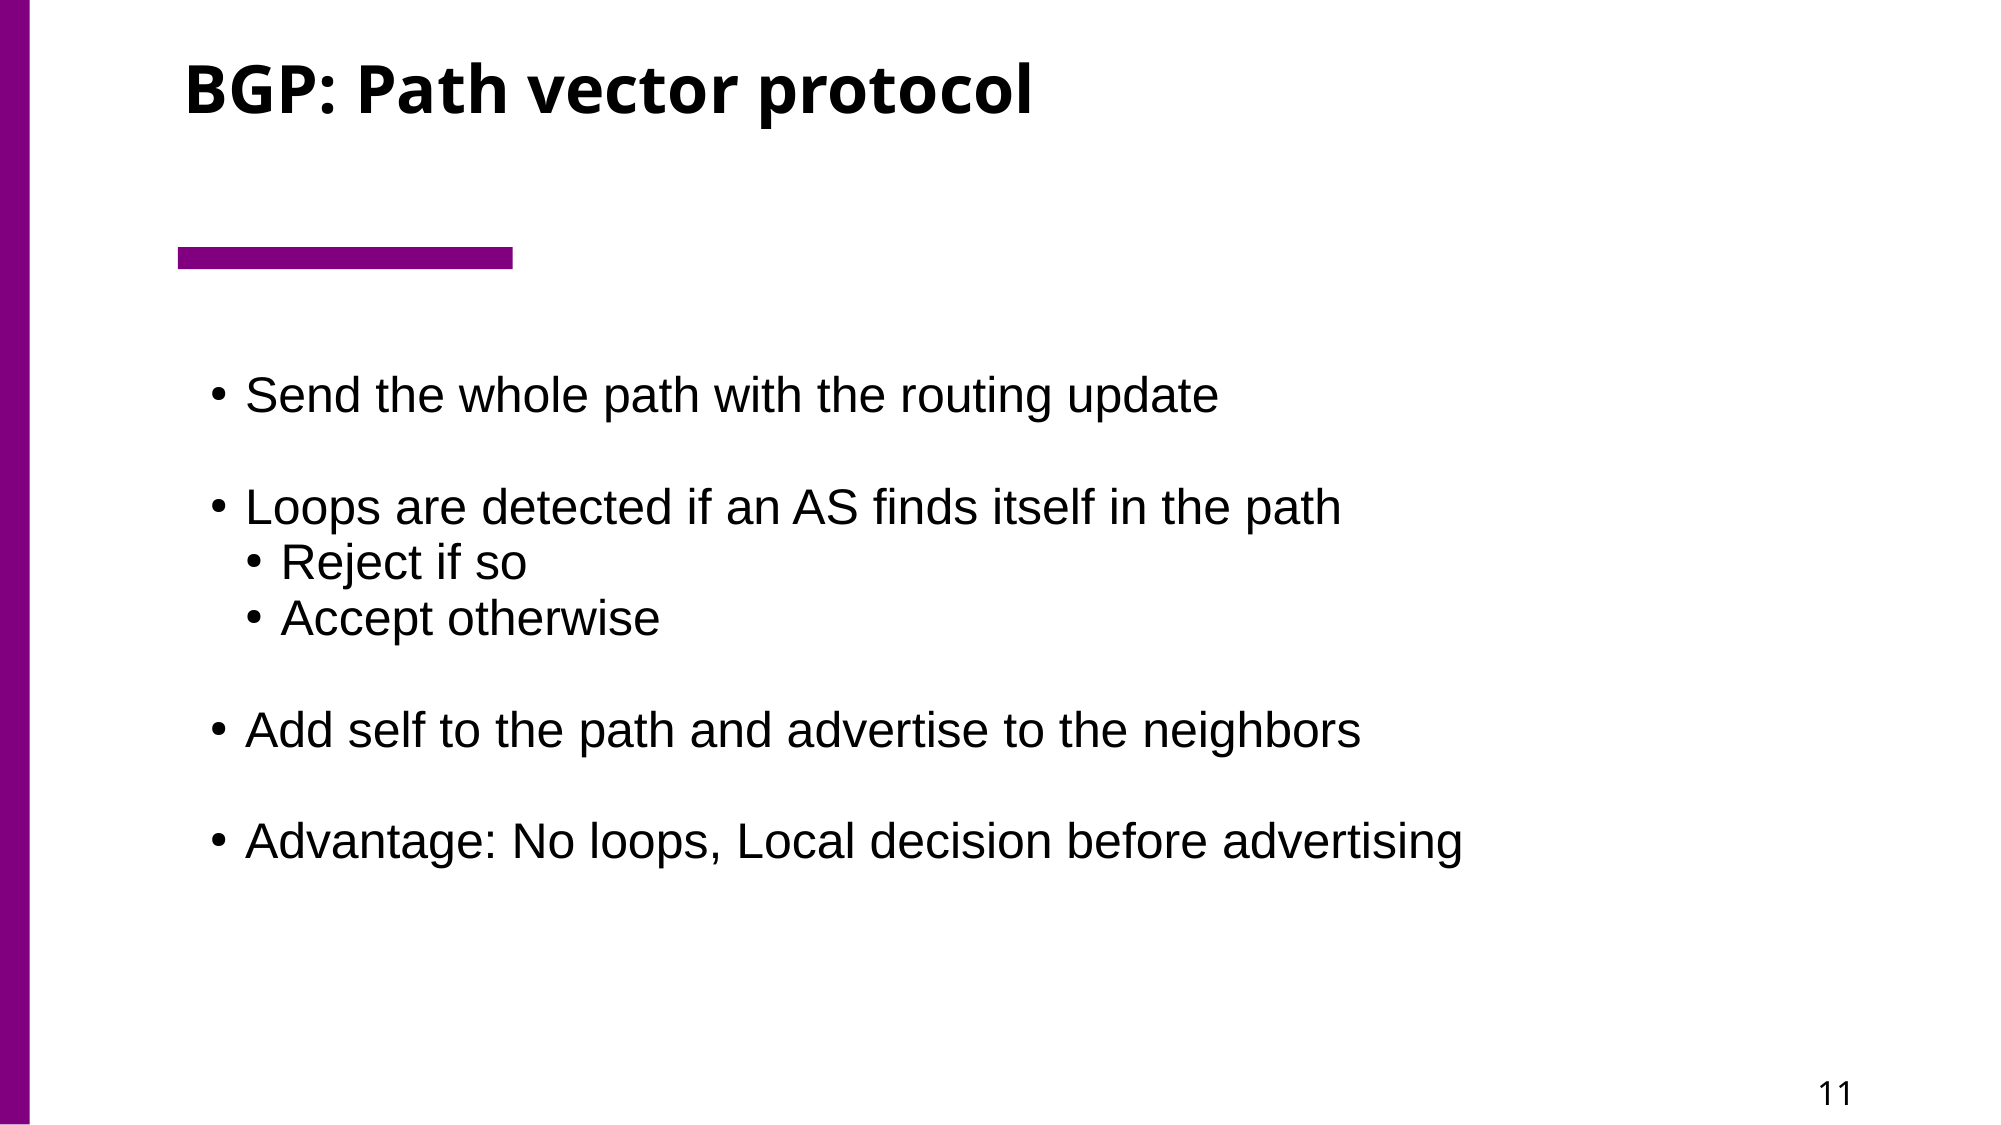

# BGP: Path vector protocol
Send the whole path with the routing update
Loops are detected if an AS finds itself in the path
Reject if so
Accept otherwise
Add self to the path and advertise to the neighbors
Advantage: No loops, Local decision before advertising